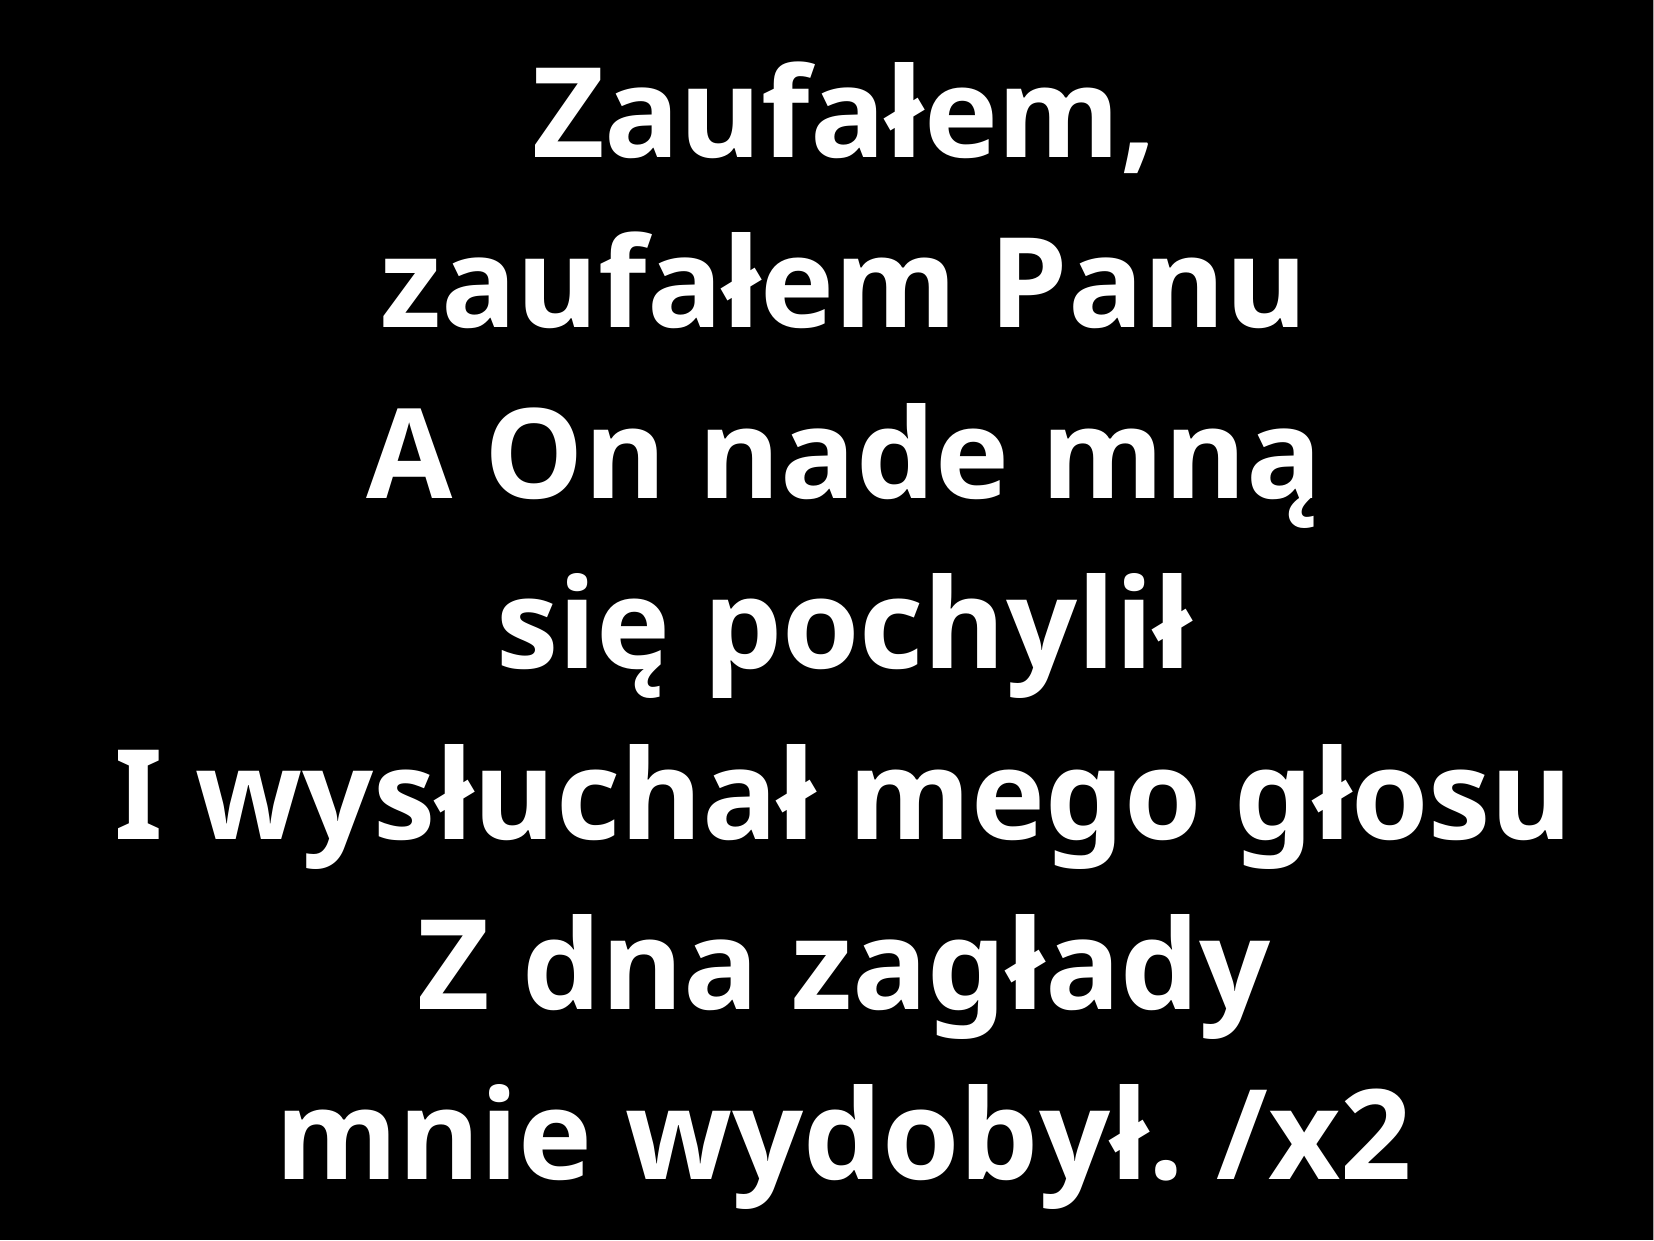

# Zaufałem,
zaufałem Panu
A On nade mną
się pochylił
I wysłuchał mego głosu
Z dna zagłady
mnie wydobył. /x2